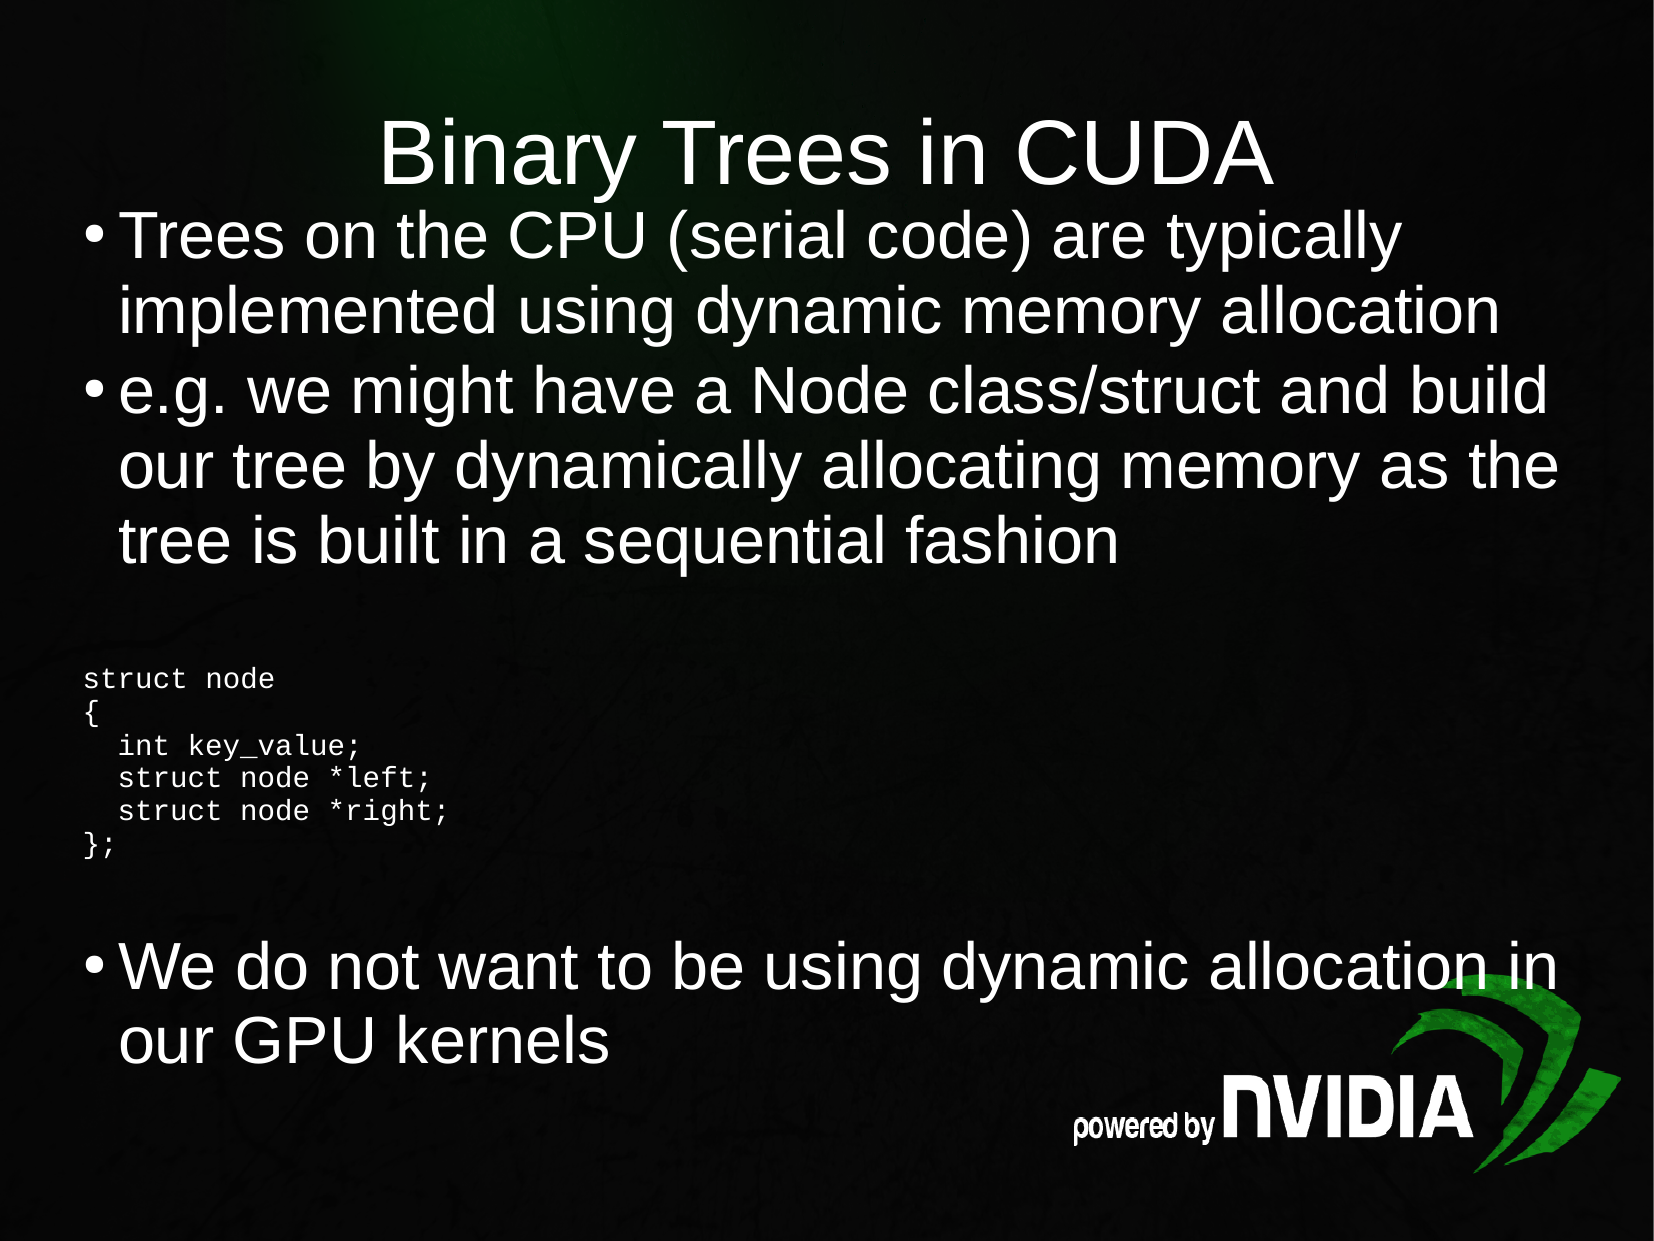

# Binary Trees in CUDA
Trees on the CPU (serial code) are typically implemented using dynamic memory allocation
e.g. we might have a Node class/struct and build our tree by dynamically allocating memory as the tree is built in a sequential fashion
struct node
{
 int key_value;
 struct node *left;
 struct node *right;
};
We do not want to be using dynamic allocation in our GPU kernels